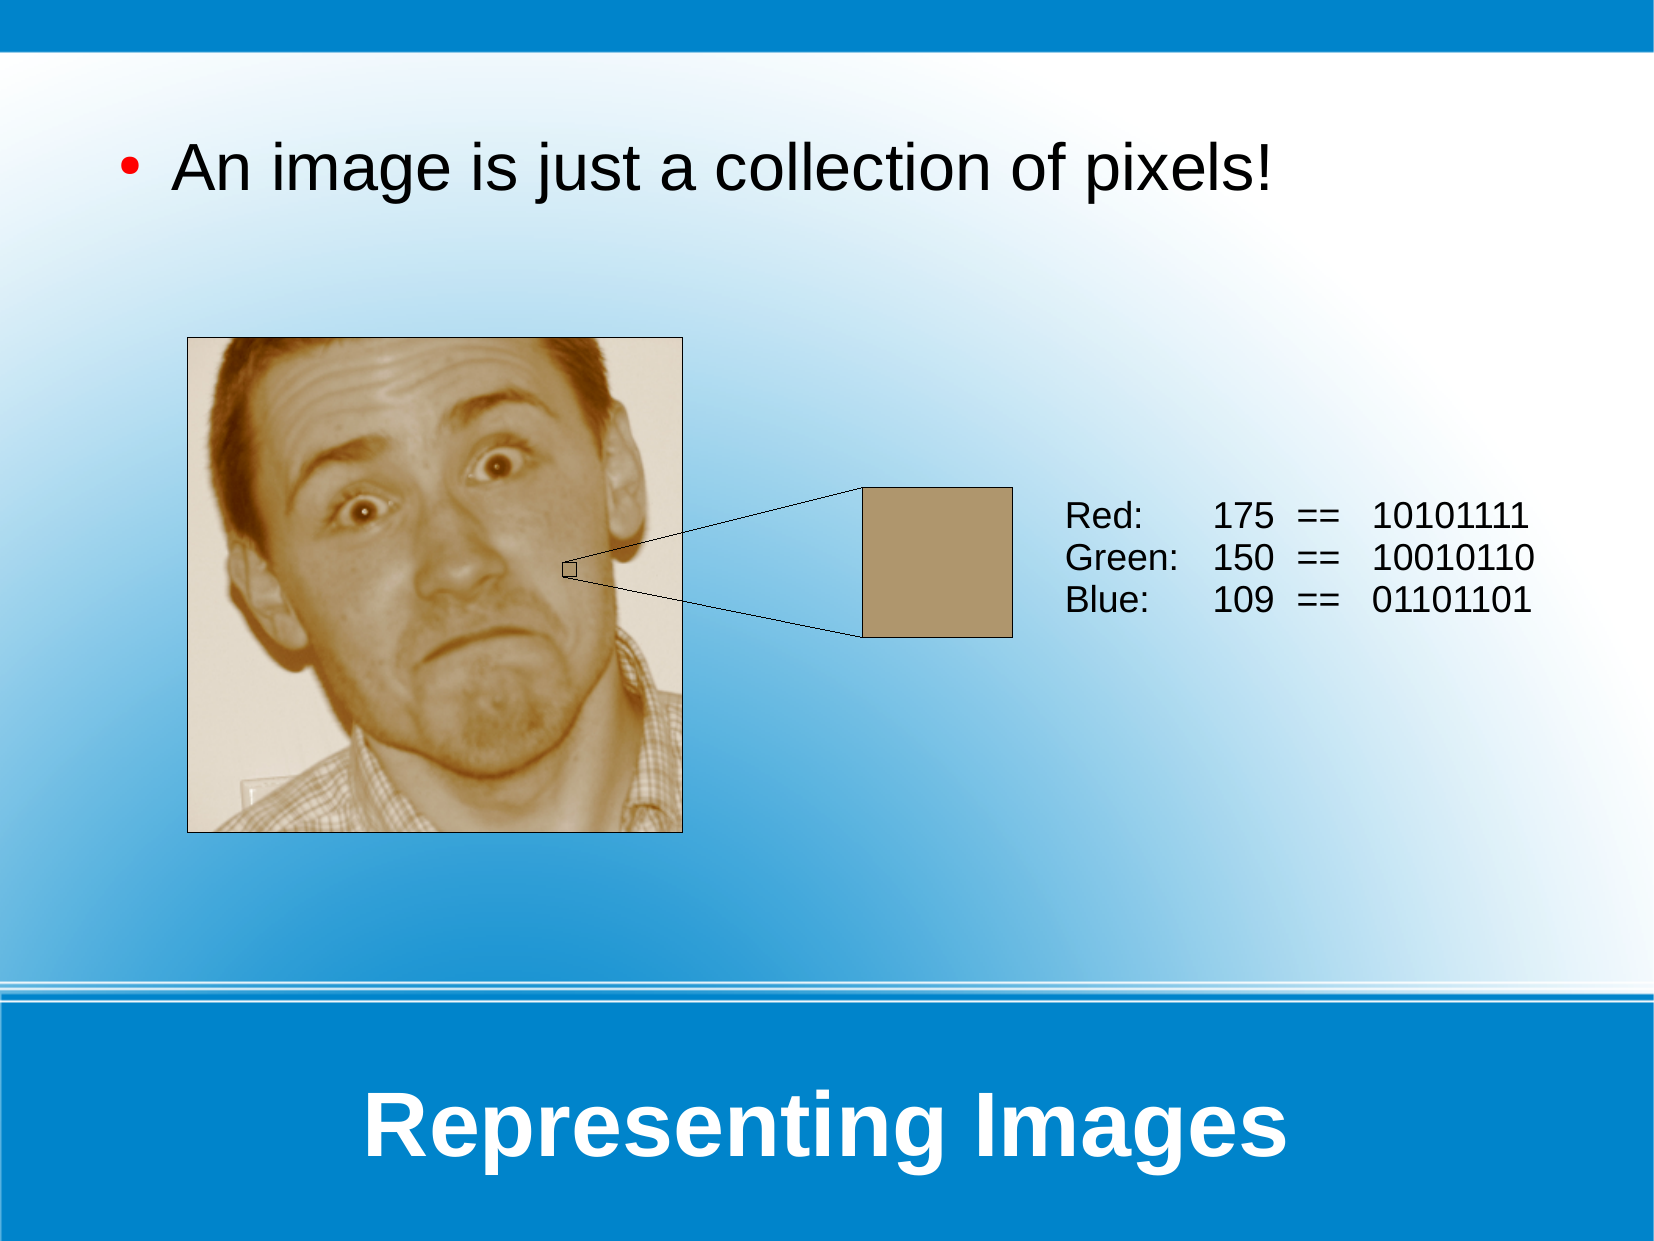

An image is just a collection of pixels!
Red: 	175	 == 10101111
Green: 	150	 == 10010110
Blue: 	109 	 == 01101101
# Representing Images